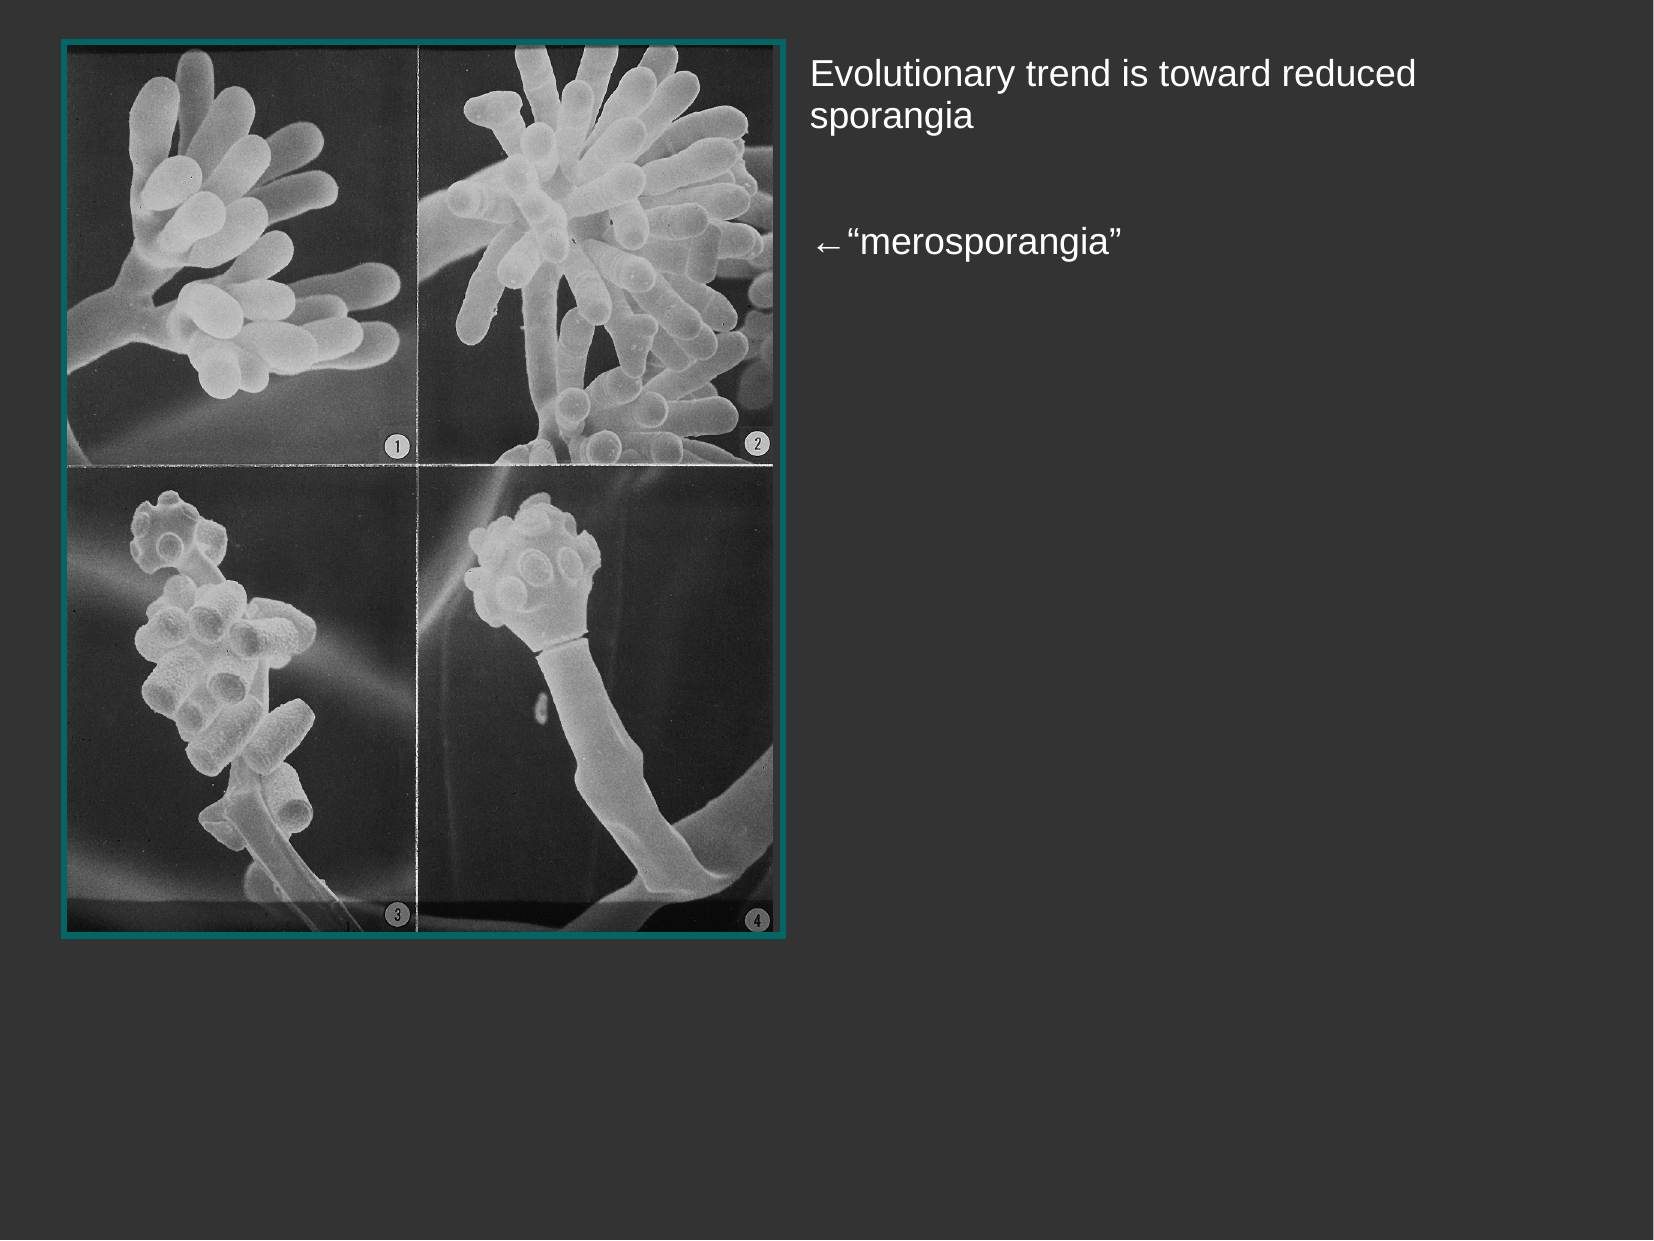

Evolutionary trend is toward reduced sporangia
←“merosporangia”